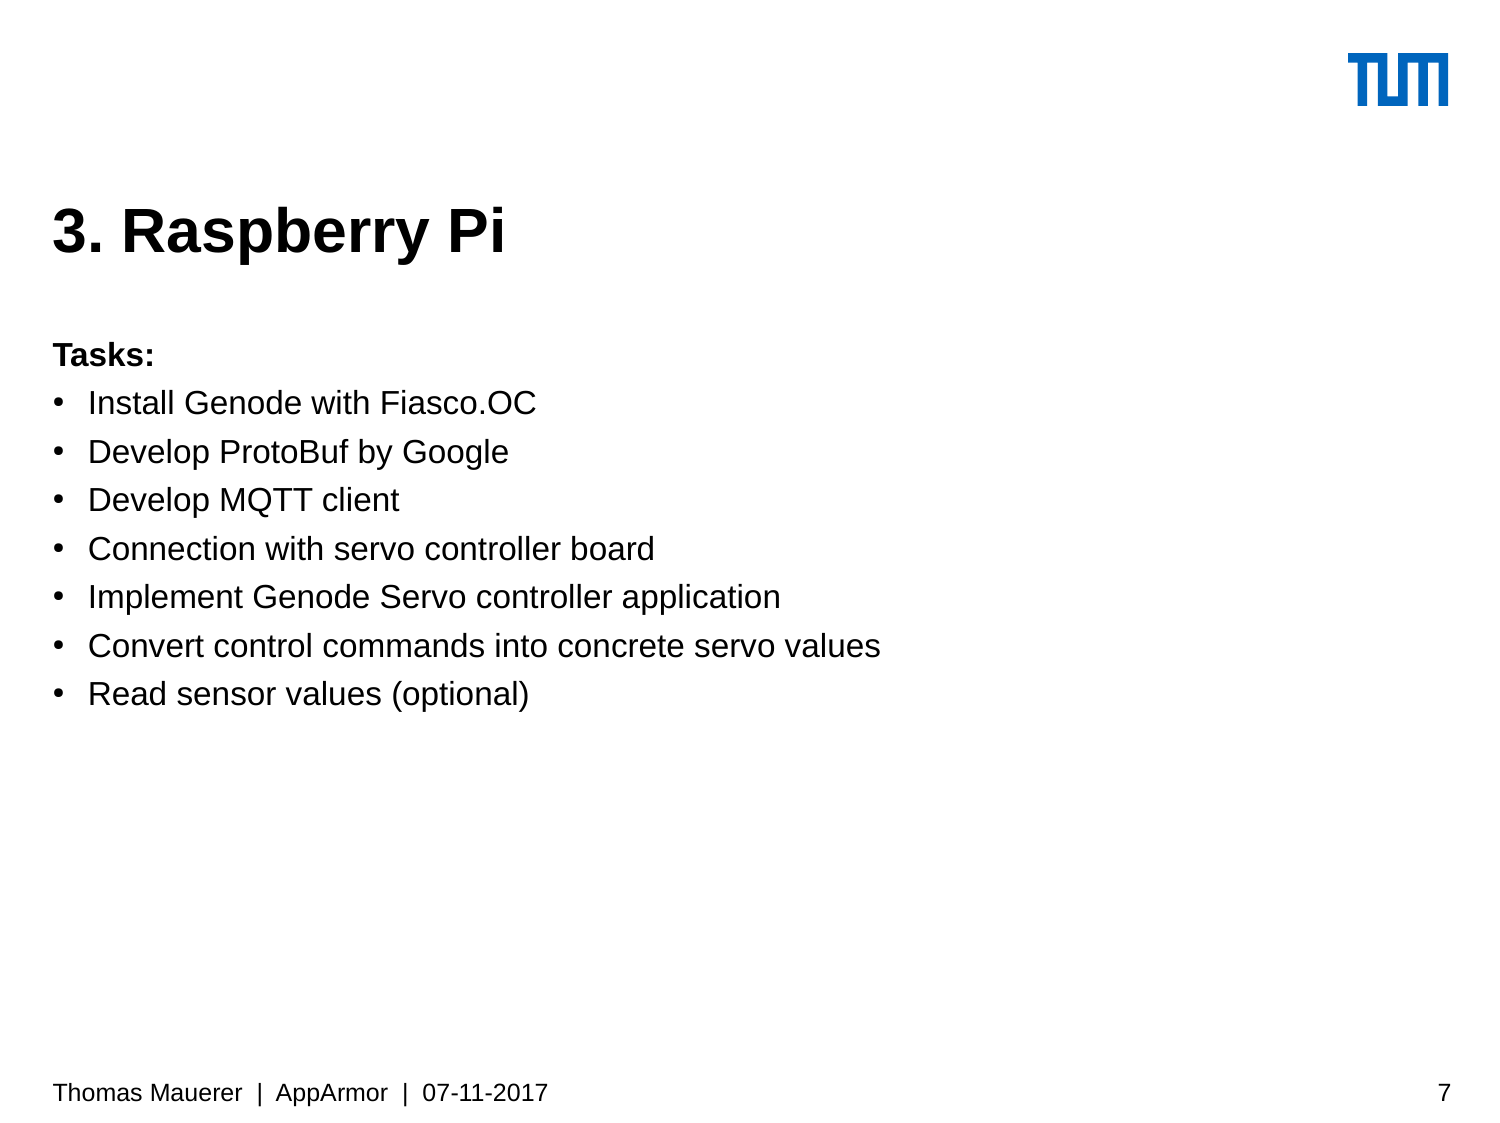

# 3. Raspberry Pi
Tasks:
Install Genode with Fiasco.OC
Develop ProtoBuf by Google
Develop MQTT client
Connection with servo controller board
Implement Genode Servo controller application
Convert control commands into concrete servo values
Read sensor values (optional)
Thomas Mauerer | AppArmor | 07-11-2017
7